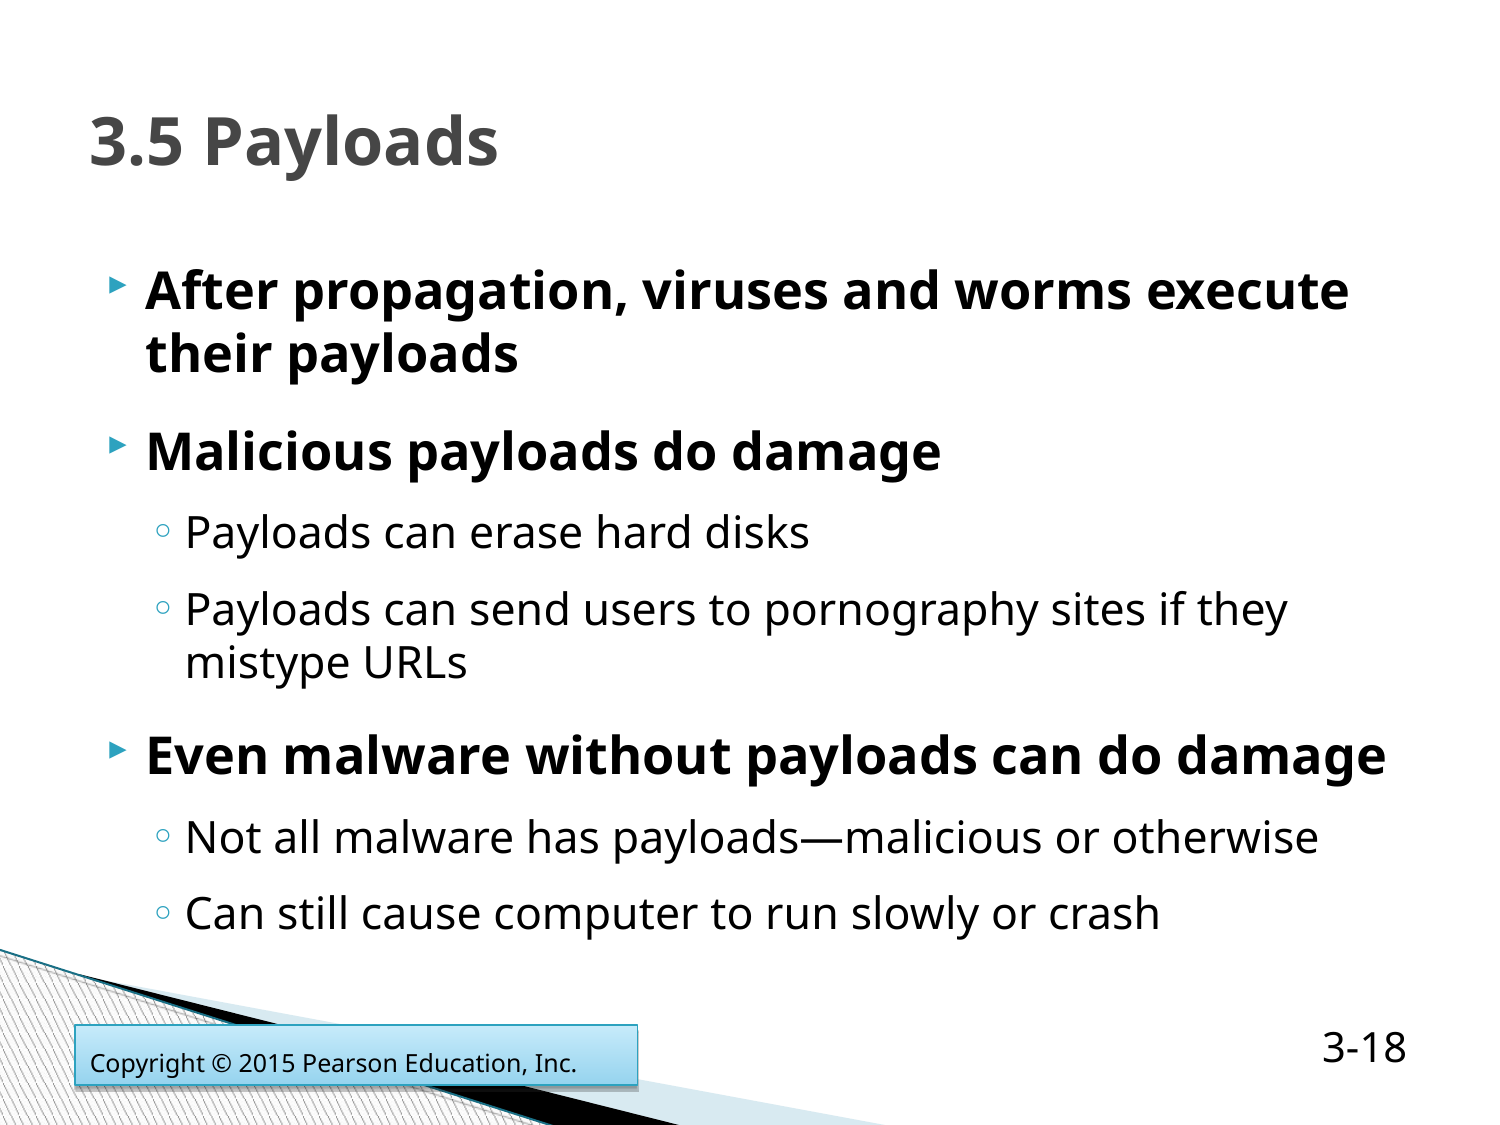

3.5 Payloads
# After propagation, viruses and worms execute their payloads
Malicious payloads do damage
Payloads can erase hard disks
Payloads can send users to pornography sites if they mistype URLs
Even malware without payloads can do damage
Not all malware has payloads—malicious or otherwise
Can still cause computer to run slowly or crash
Copyright © 2015 Pearson Education, Inc.